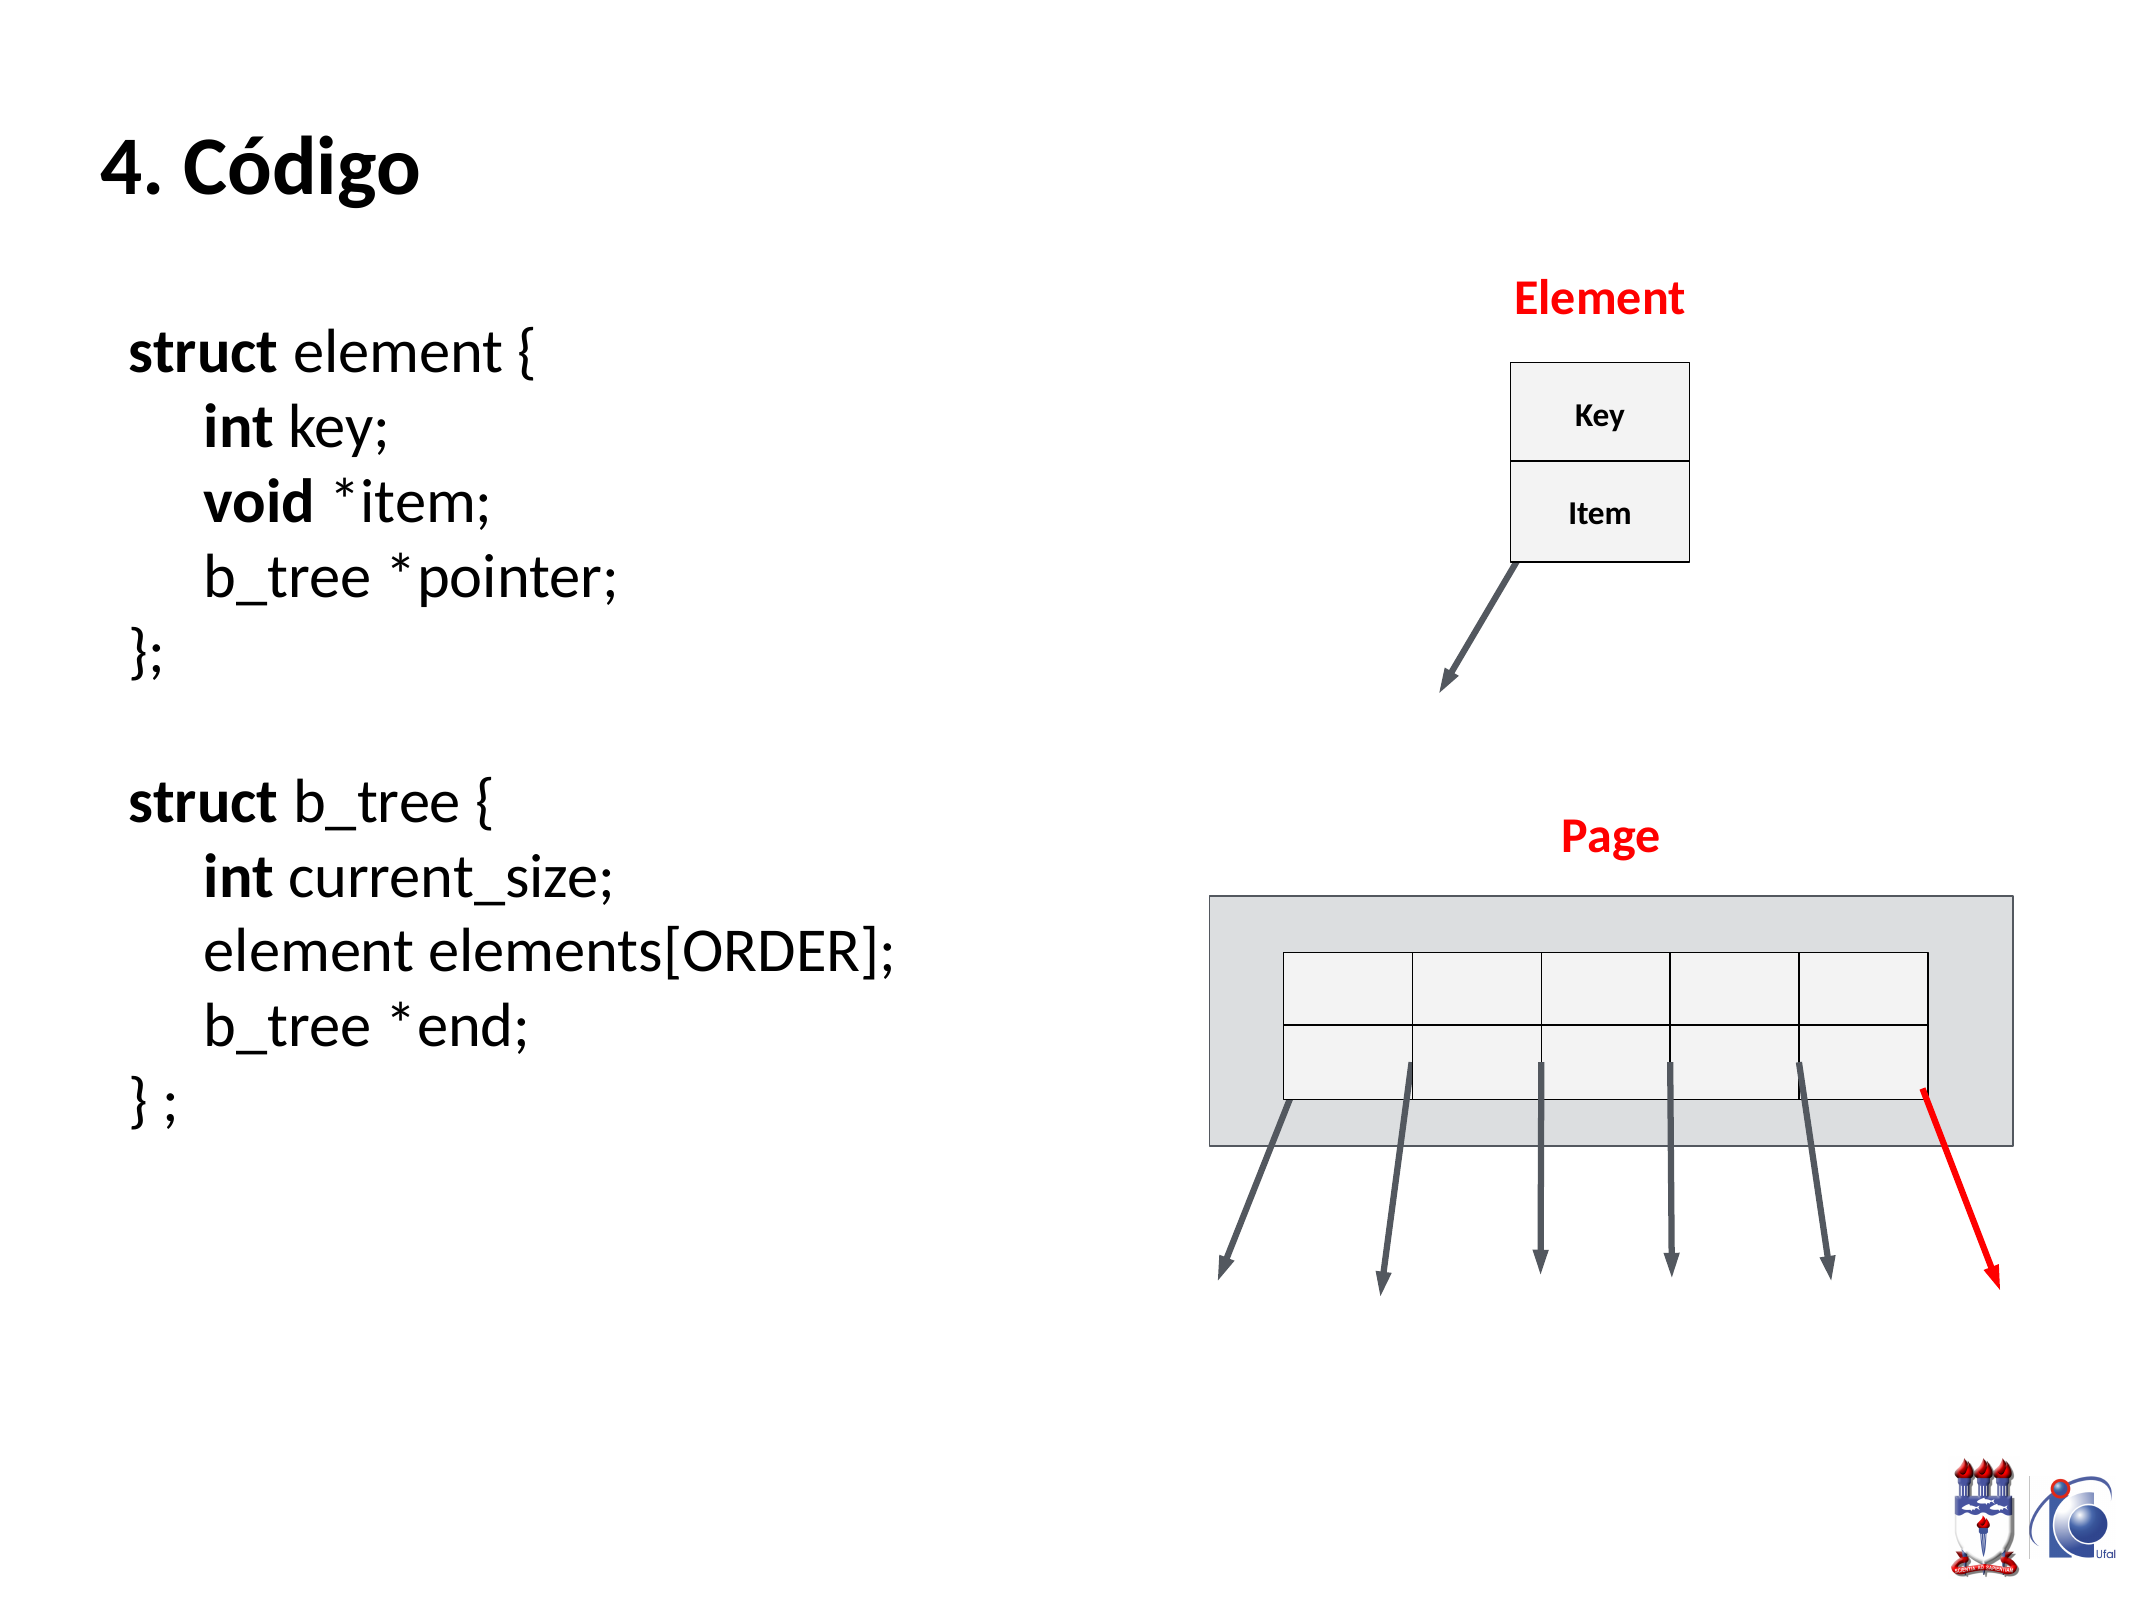

# 4. Código
Element
struct element {
	int key;
	void *item;
	b_tree *pointer;
};
struct b_tree {
	int current_size;
	element elements[ORDER];
	b_tree *end;
} ;
Key
Item
Page